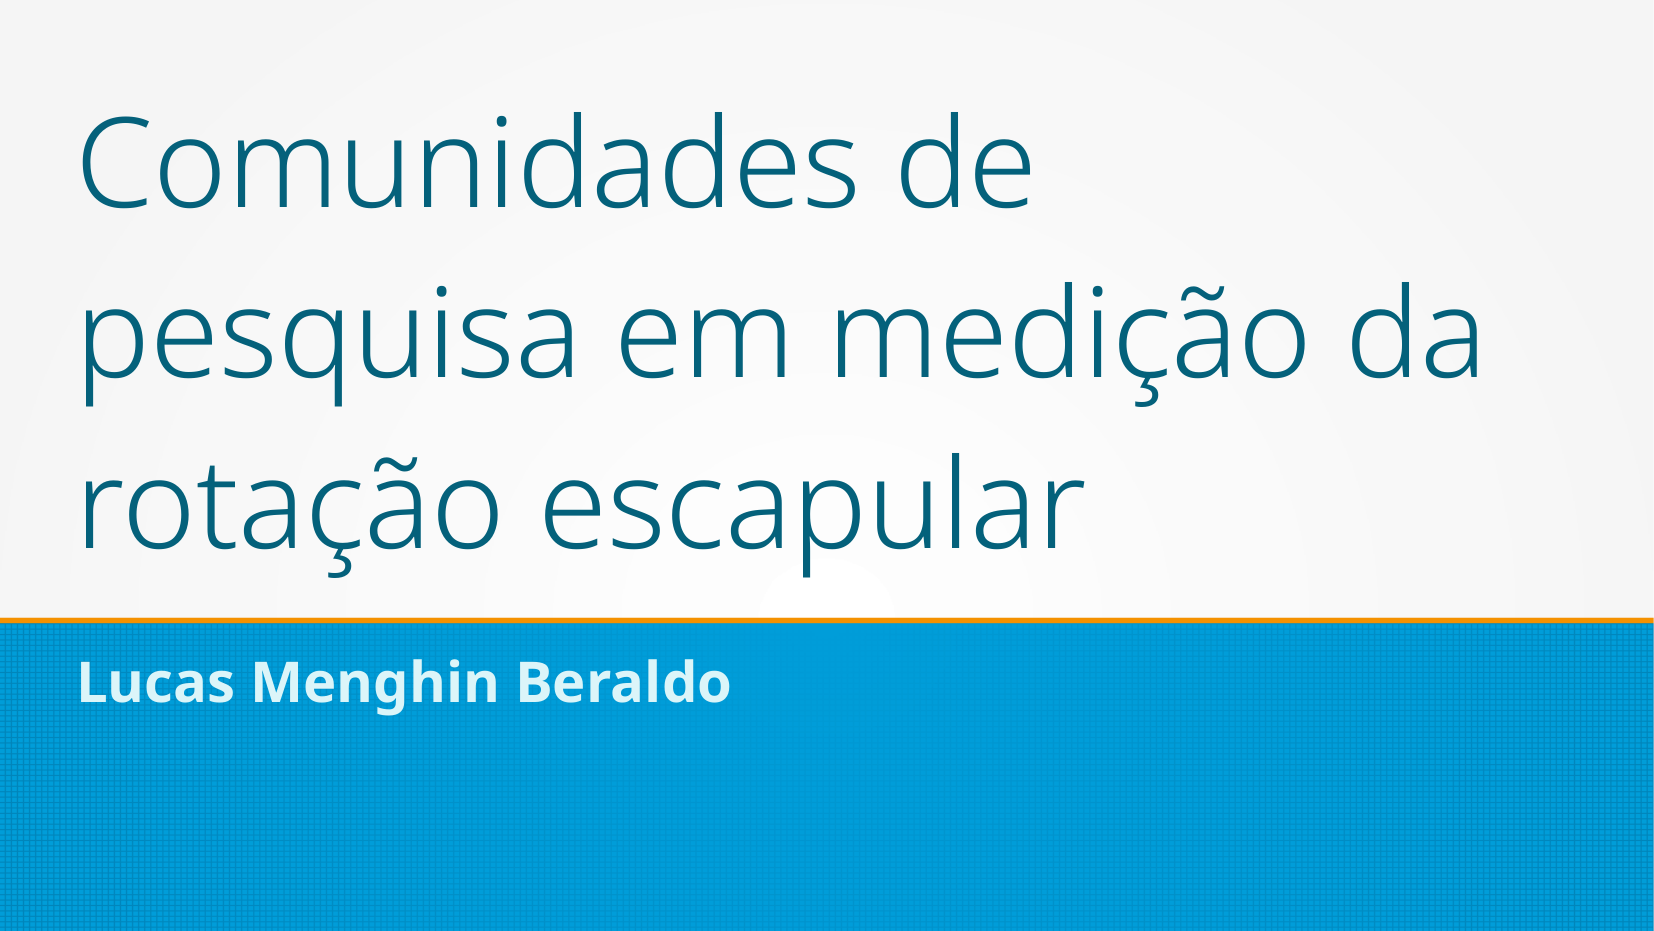

# Comunidades de pesquisa em medição da rotação escapular
Lucas Menghin Beraldo